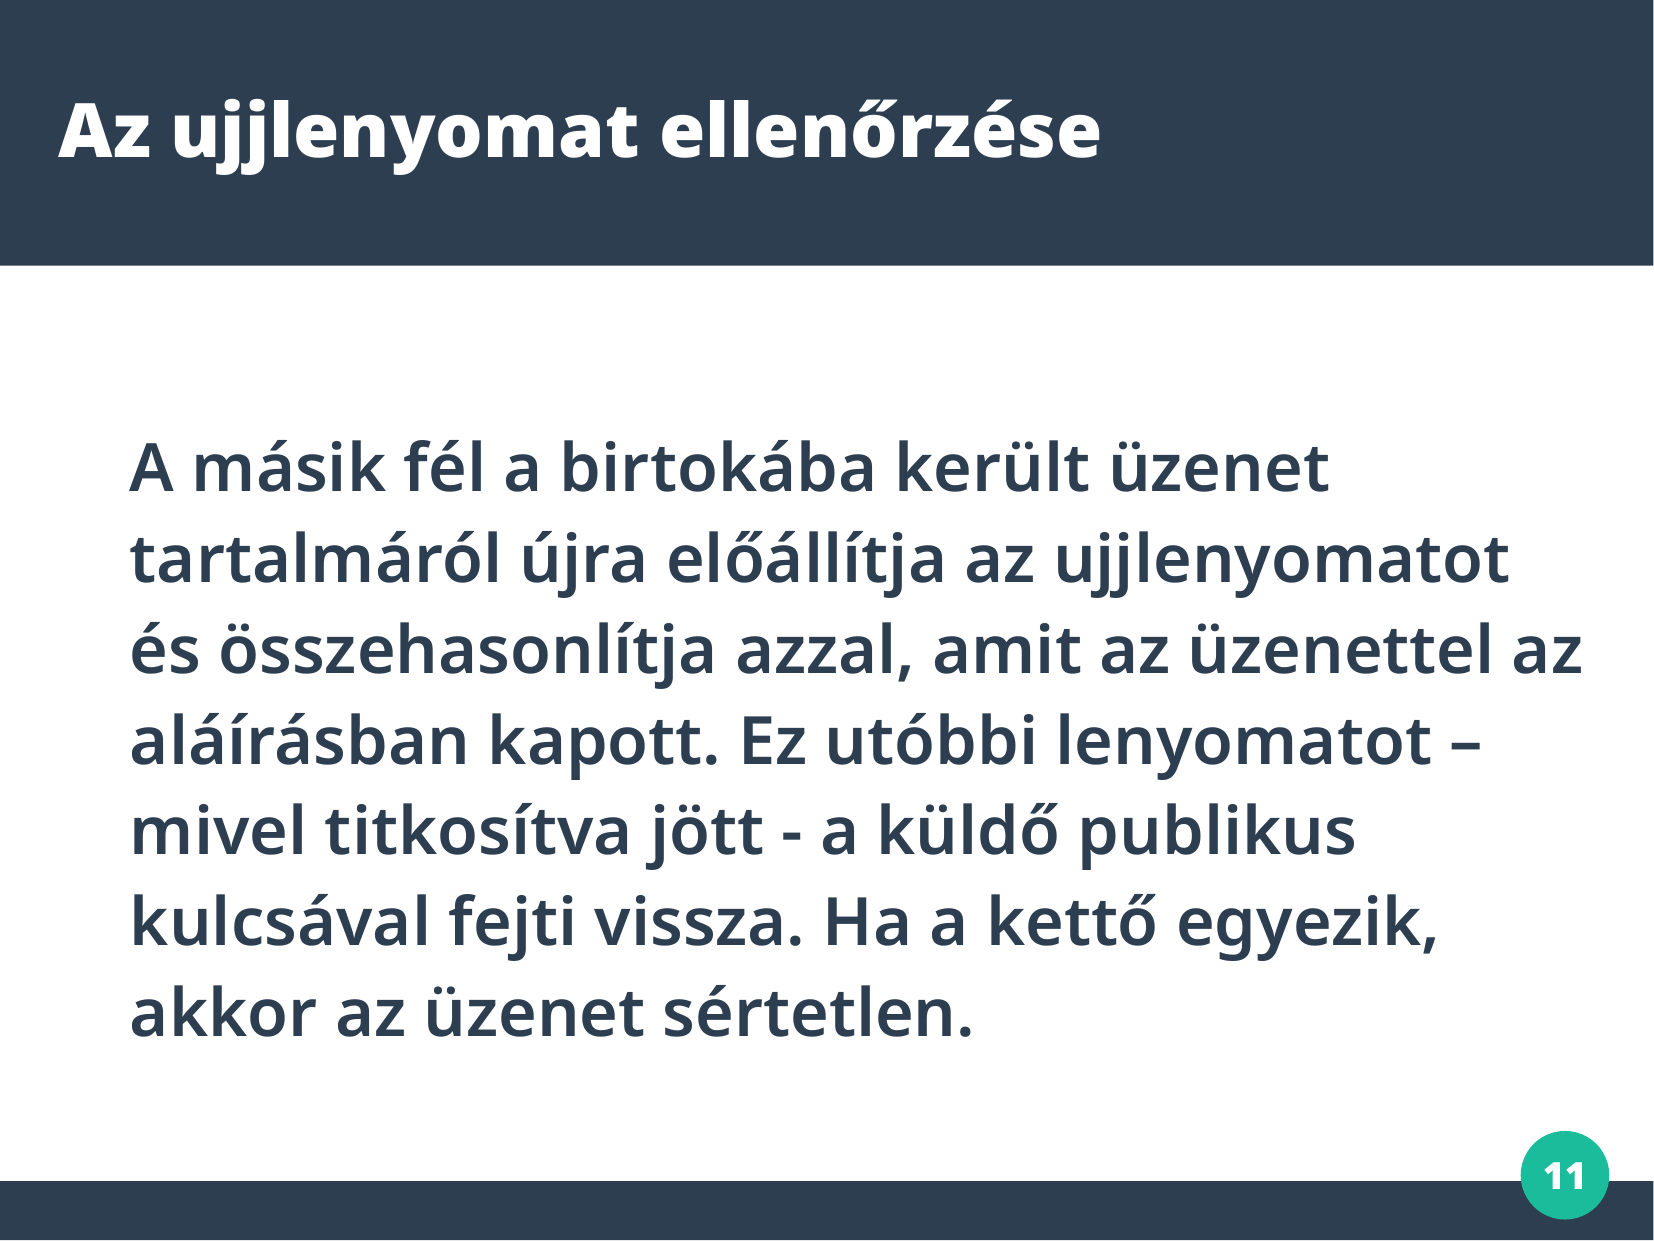

# Az ujjlenyomat ellenőrzése
A másik fél a birtokába került üzenet tartalmáról újra előállítja az ujjlenyomatot és összehasonlítja azzal, amit az üzenettel az aláírásban kapott. Ez utóbbi lenyomatot – mivel titkosítva jött - a küldő publikus kulcsával fejti vissza. Ha a kettő egyezik, akkor az üzenet sértetlen.
11